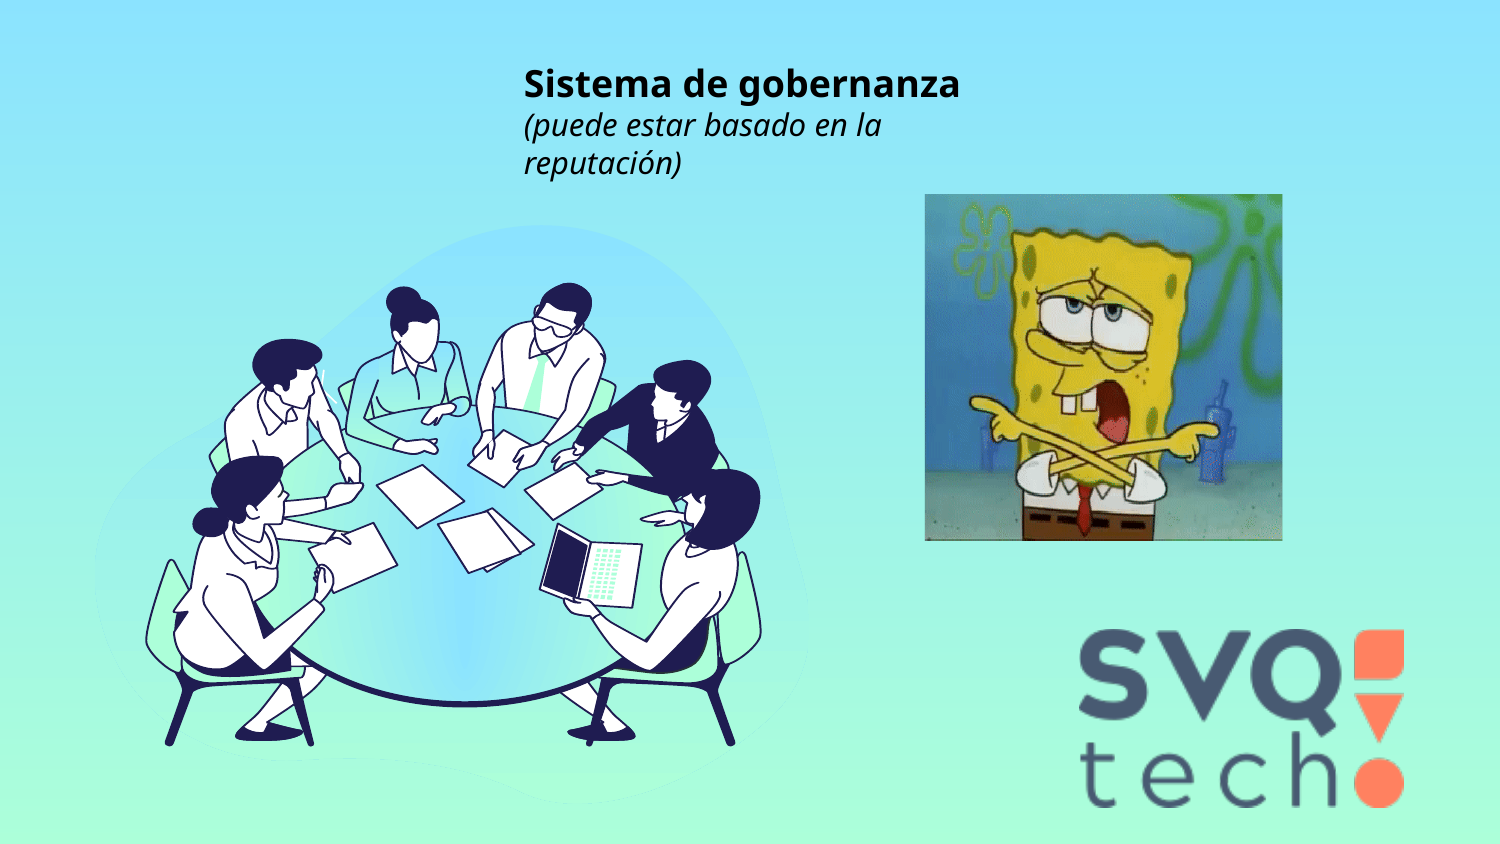

Sistema de gobernanza (puede estar basado en la reputación)